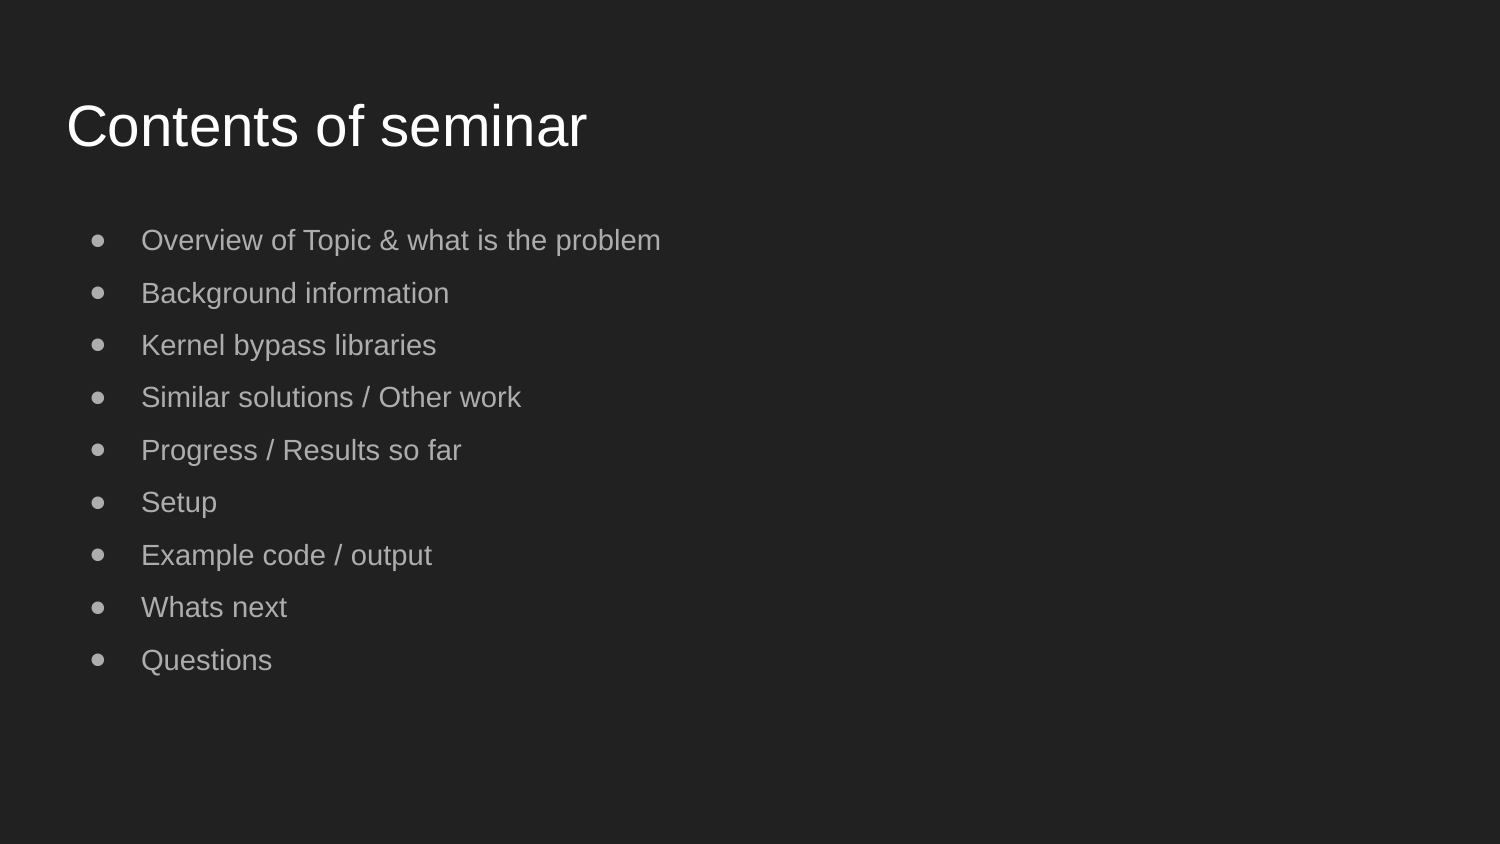

# Contents of seminar
Overview of Topic & what is the problem
Background information
Kernel bypass libraries
Similar solutions / Other work
Progress / Results so far
Setup
Example code / output
Whats next
Questions